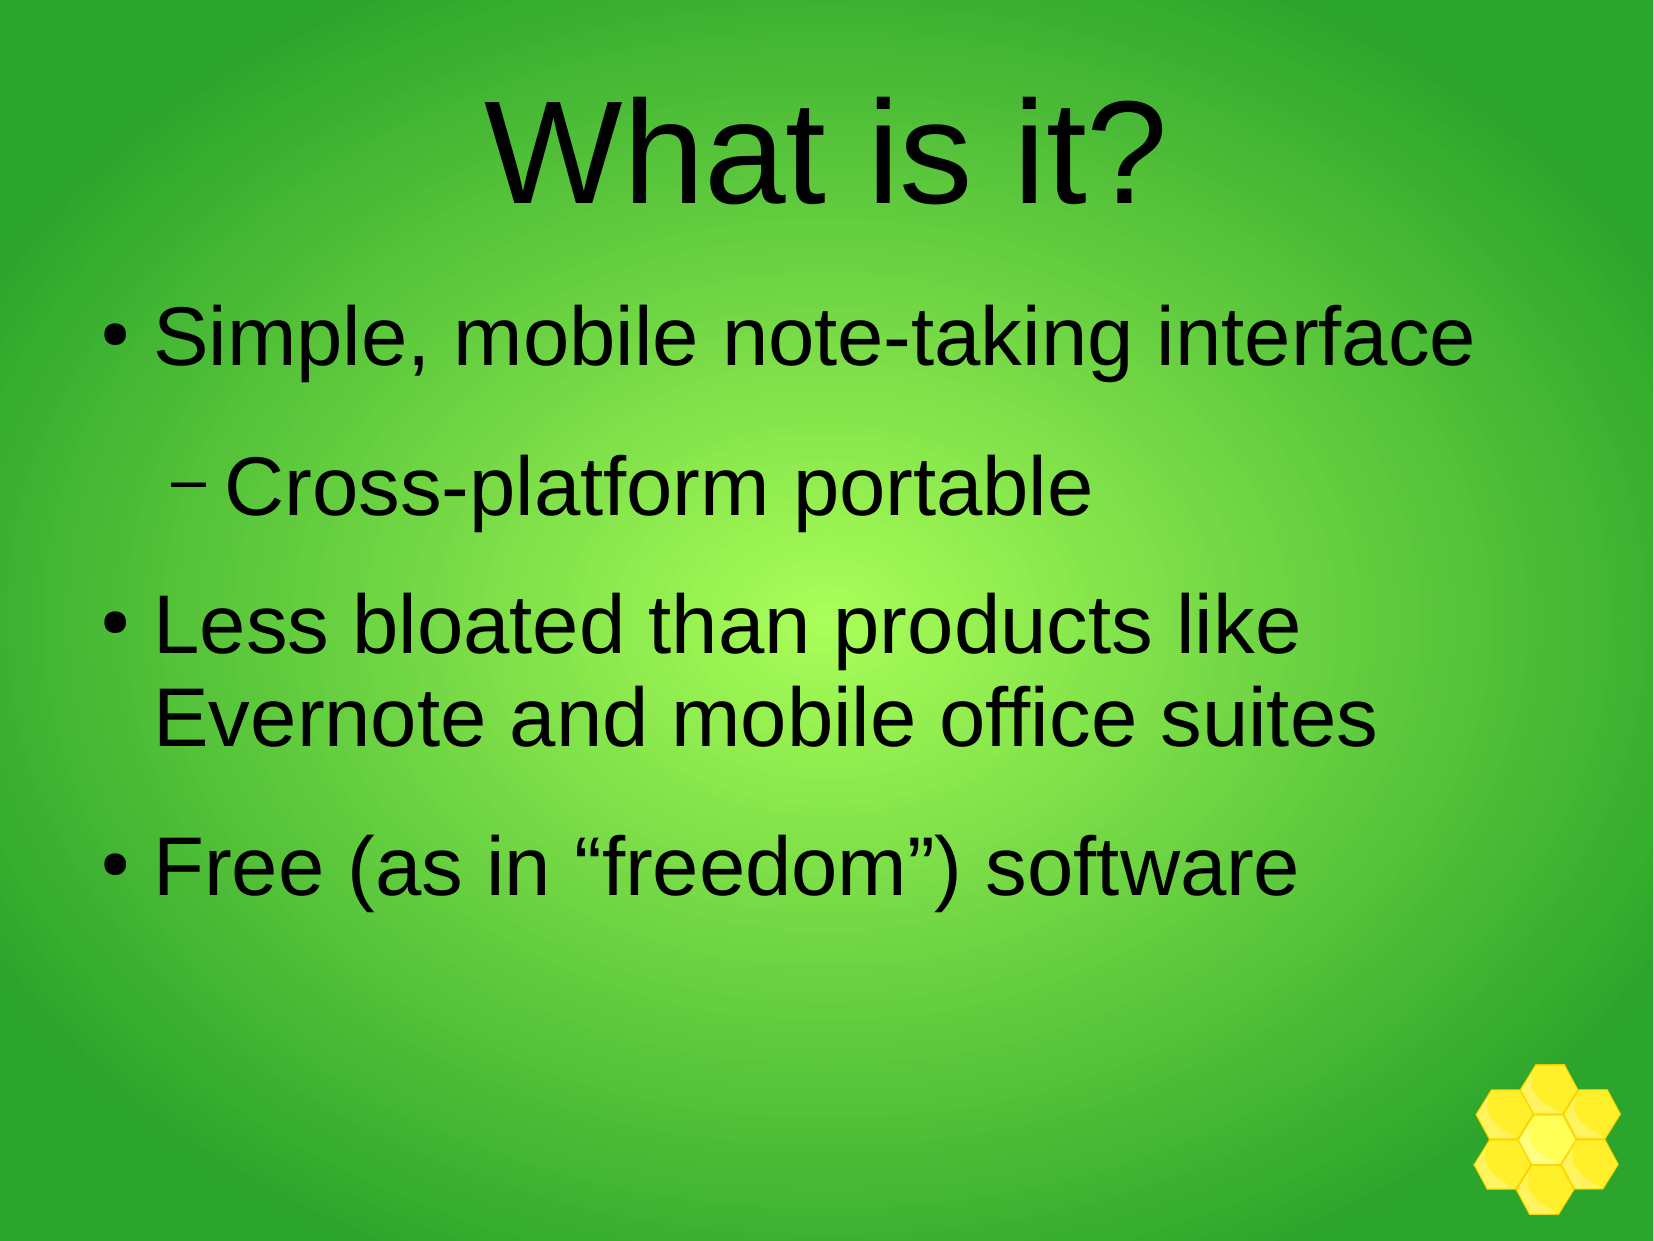

# What is it?
Simple, mobile note-taking interface
Cross-platform portable
Less bloated than products like Evernote and mobile office suites
Free (as in “freedom”) software